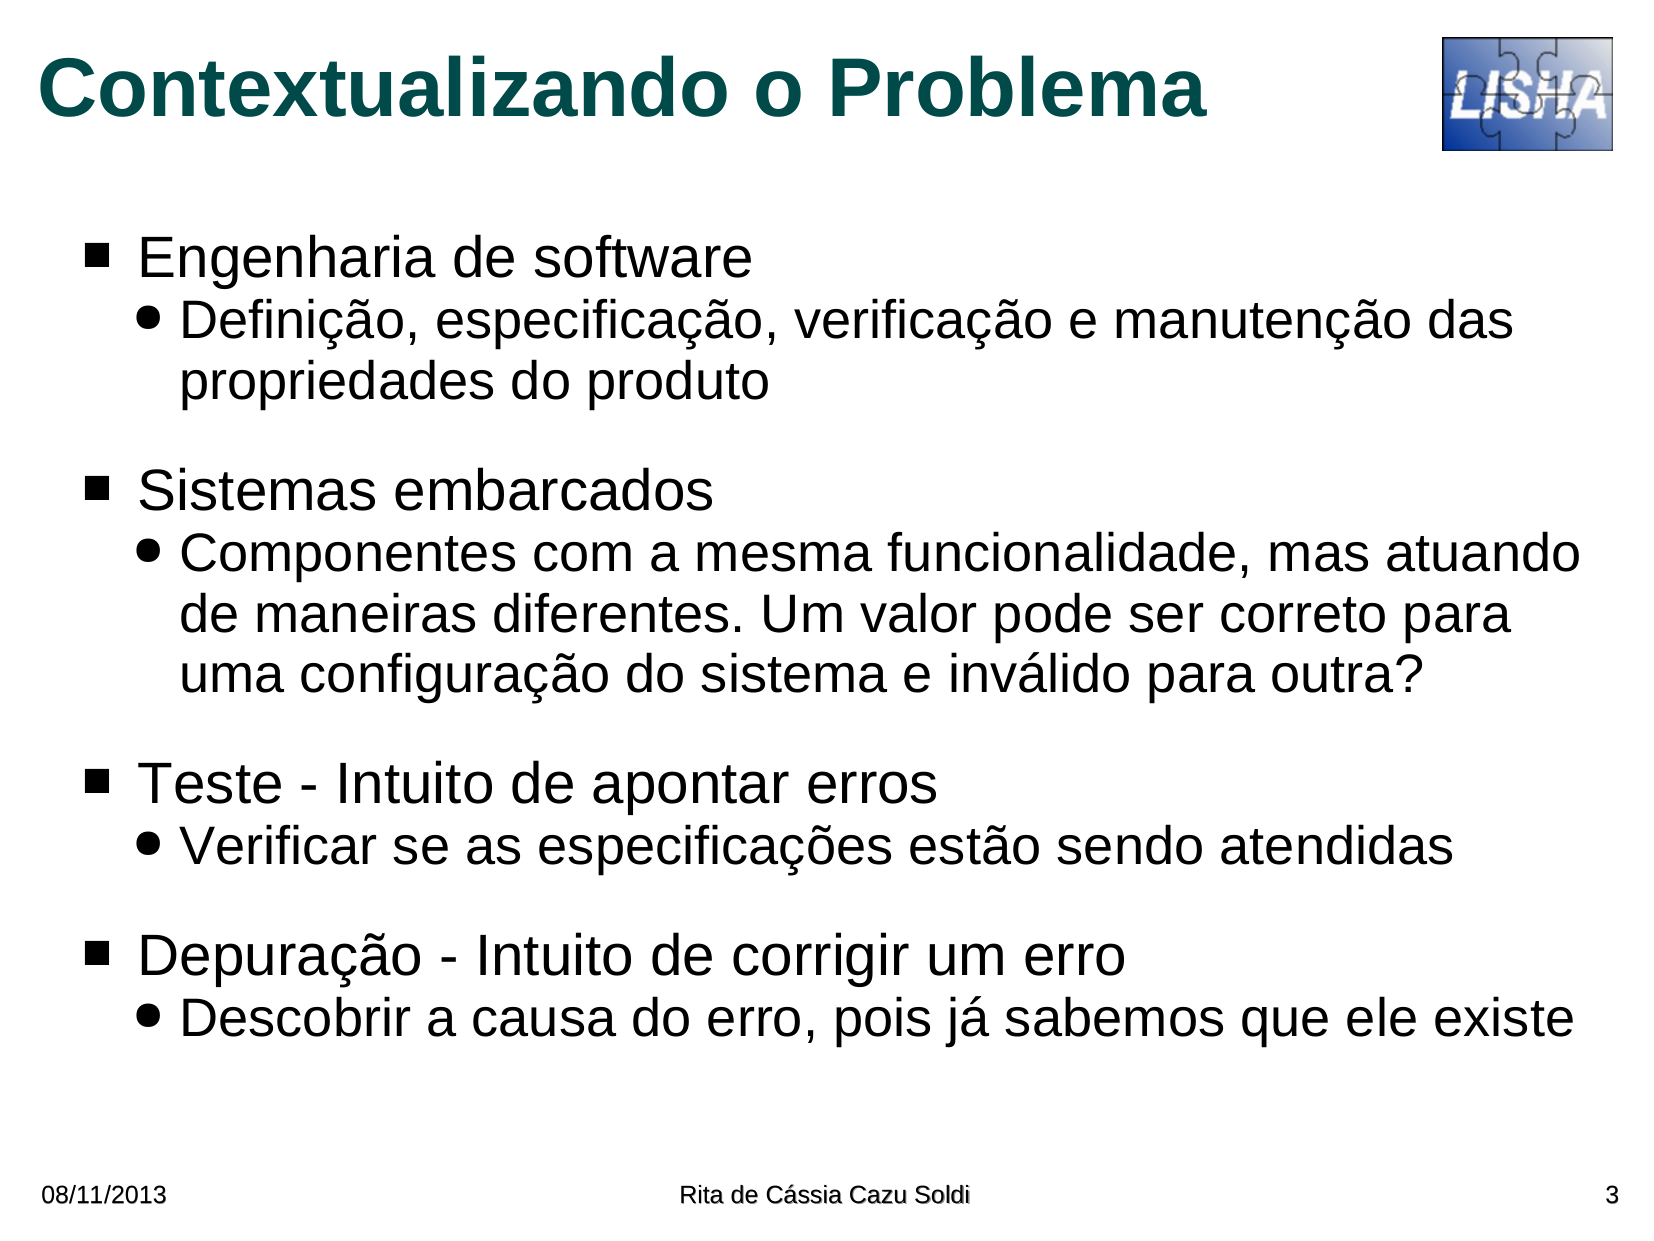

# Contextualizando o Problema
Engenharia de software
Definição, especificação, verificação e manutenção das propriedades do produto
Sistemas embarcados
Componentes com a mesma funcionalidade, mas atuando de maneiras diferentes. Um valor pode ser correto para uma configuração do sistema e inválido para outra?
Teste - Intuito de apontar erros
Verificar se as especificações estão sendo atendidas
Depuração - Intuito de corrigir um erro
Descobrir a causa do erro, pois já sabemos que ele existe